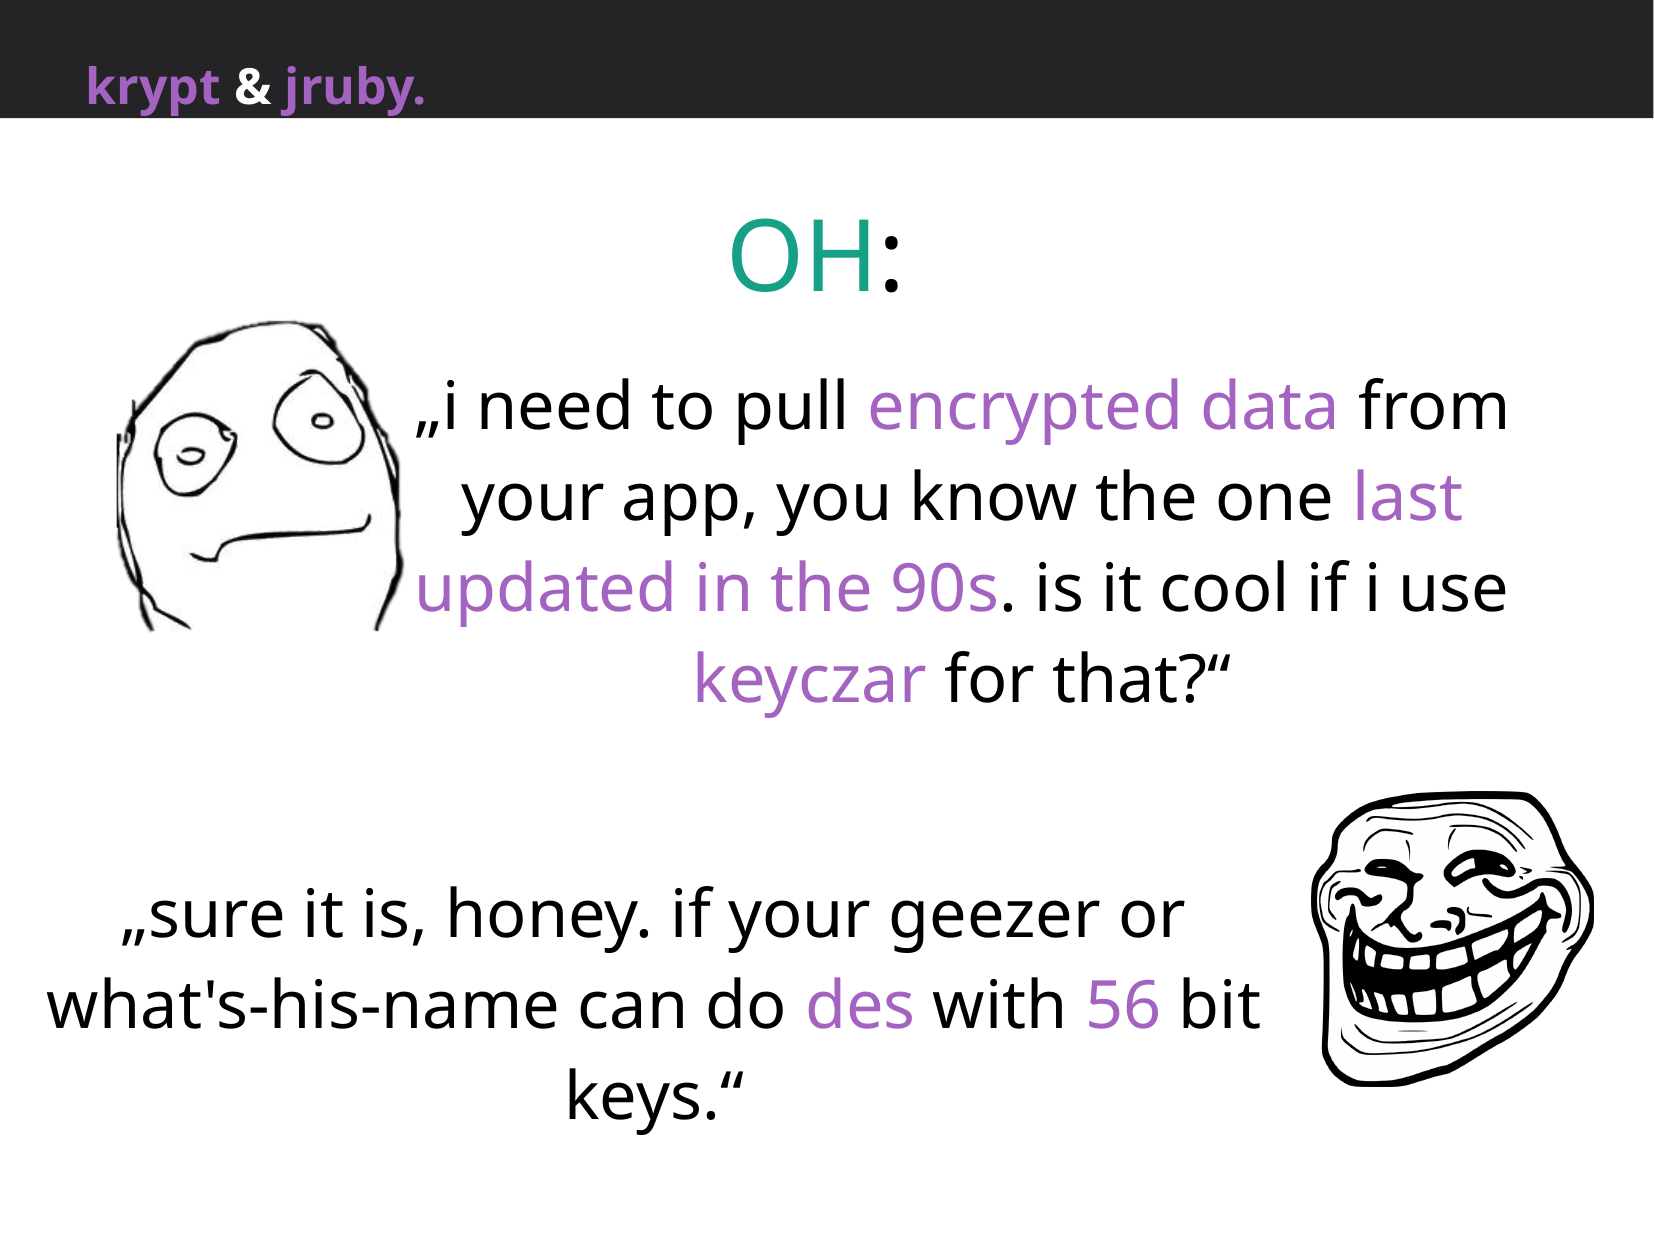

krypt & jruby.
OH:
„i need to pull encrypted data from your app, you know the one last updated in the 90s. is it cool if i use keyczar for that?“
„sure it is, honey. if your geezer or what's-his-name can do des with 56 bit keys.“